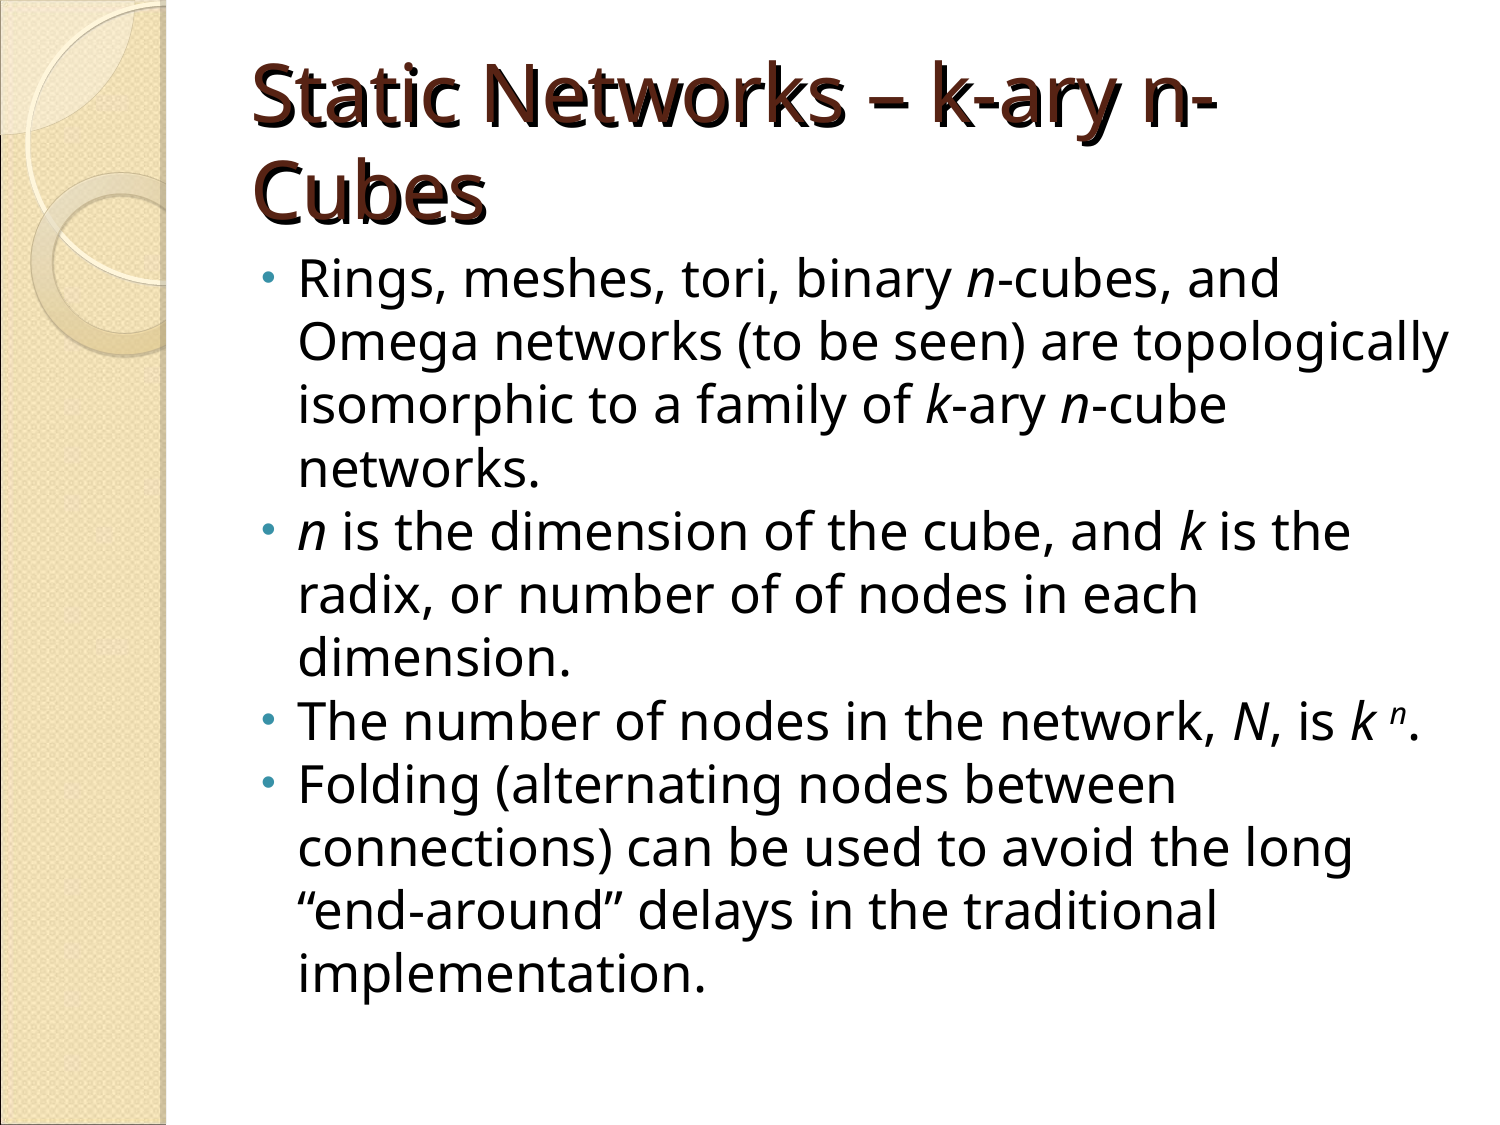

# Static Networks – k-ary n-Cubes
Rings, meshes, tori, binary n-cubes, and Omega networks (to be seen) are topologically isomorphic to a family of k-ary n-cube networks.
n is the dimension of the cube, and k is the radix, or number of of nodes in each dimension.
The number of nodes in the network, N, is k n.
Folding (alternating nodes between connections) can be used to avoid the long “end-around” delays in the traditional implementation.